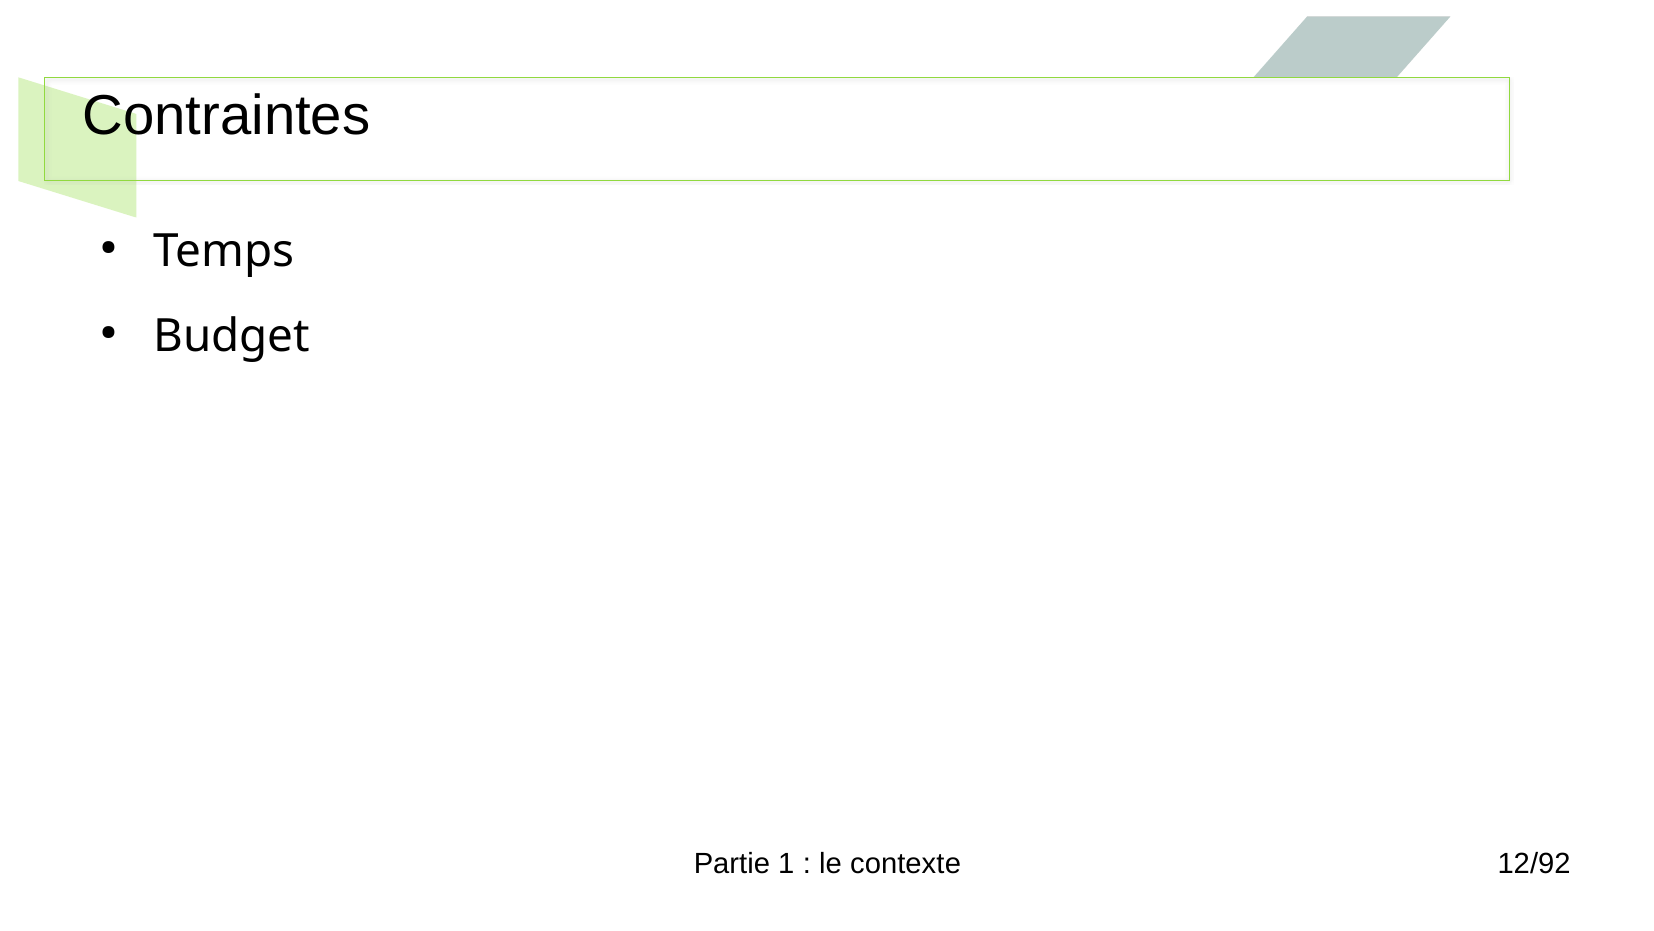

# Contraintes
Temps
Budget
Partie 1 : le contexte
12